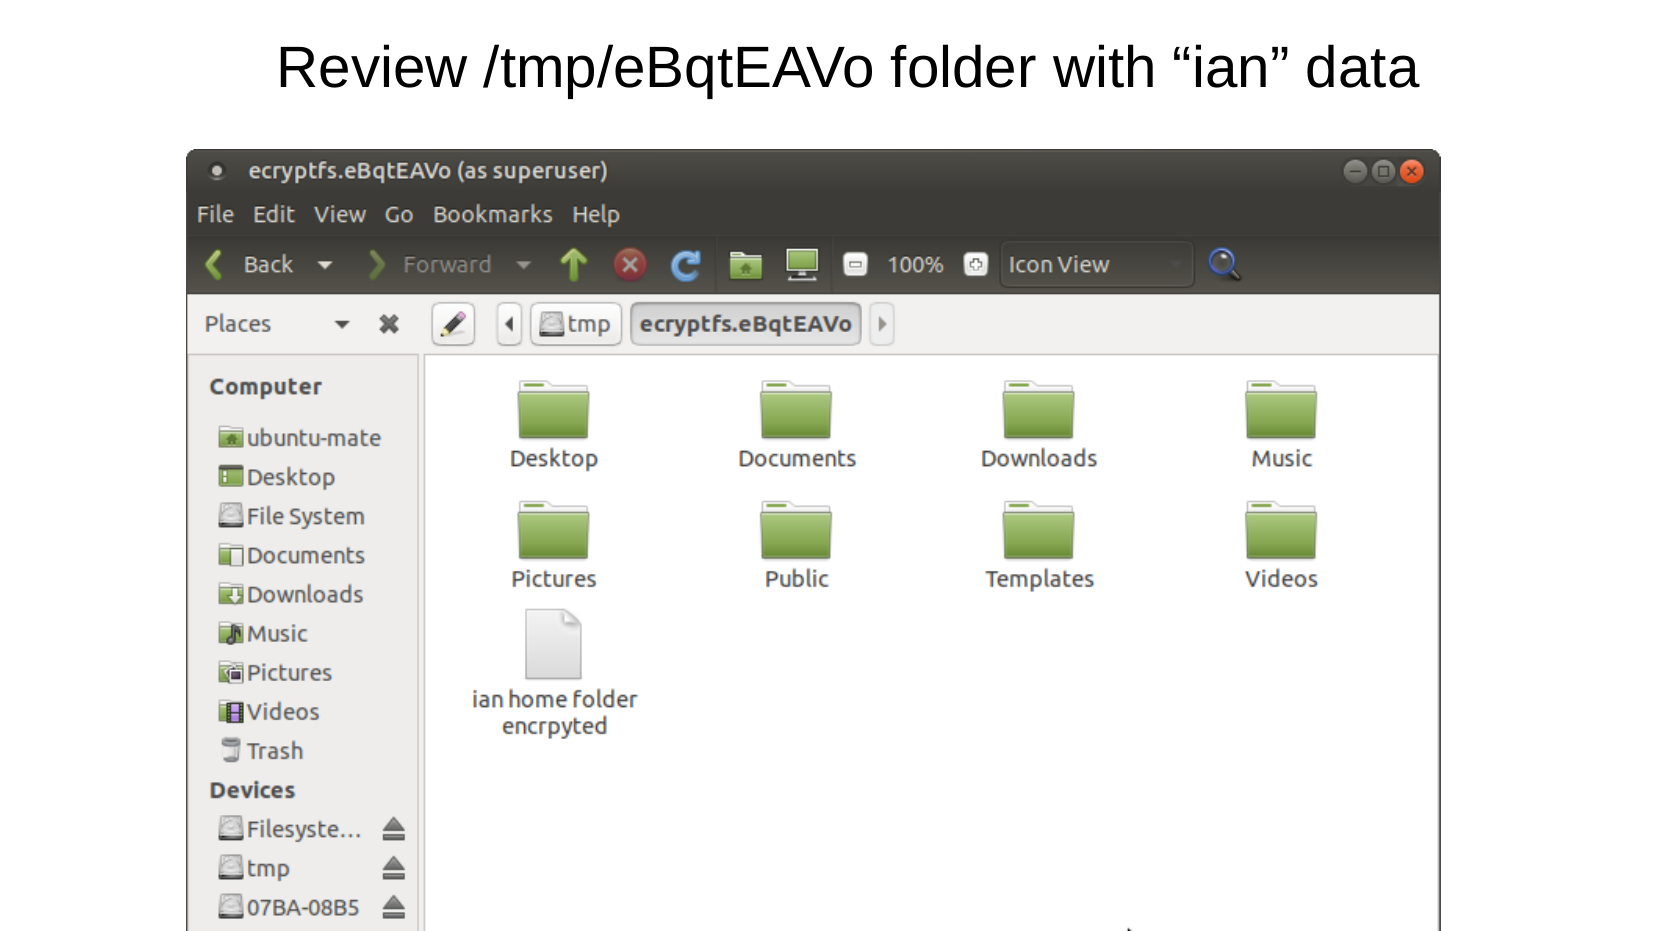

# Review /tmp/eBqtEAVo folder with “ian” data